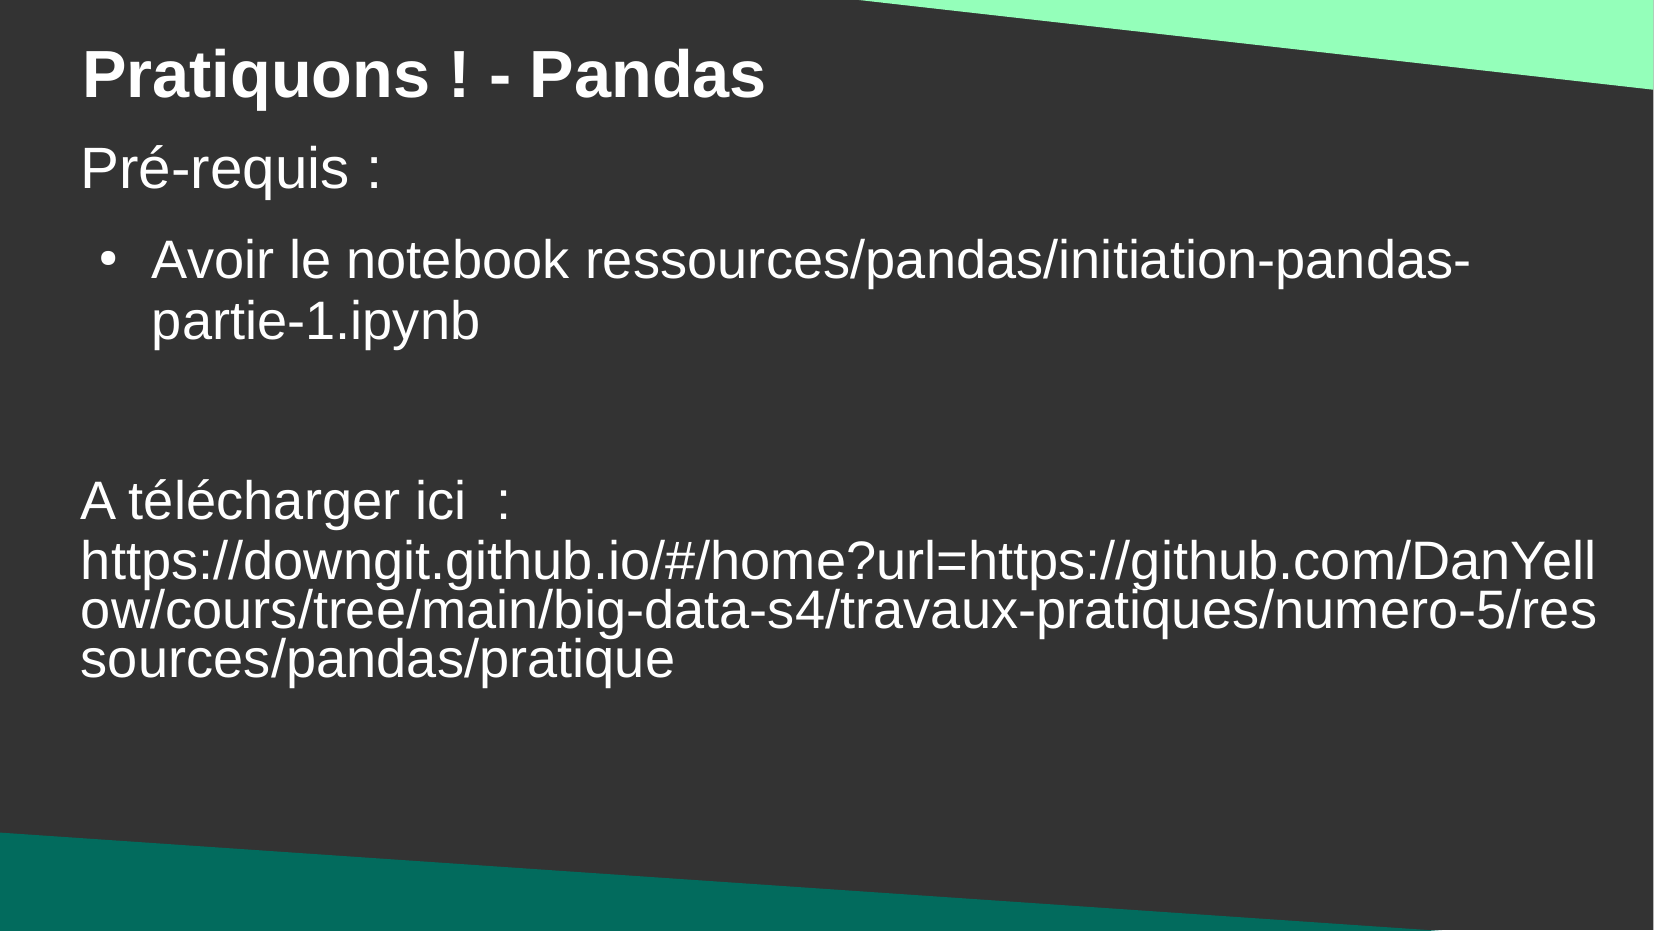

# Pratiquons ! - Pandas
Pré-requis :
Avoir le notebook ressources/pandas/initiation-pandas-partie-1.ipynb
A télécharger ici  : https://downgit.github.io/#/home?url=https://github.com/DanYellow/cours/tree/main/big-data-s4/travaux-pratiques/numero-5/ressources/pandas/pratique